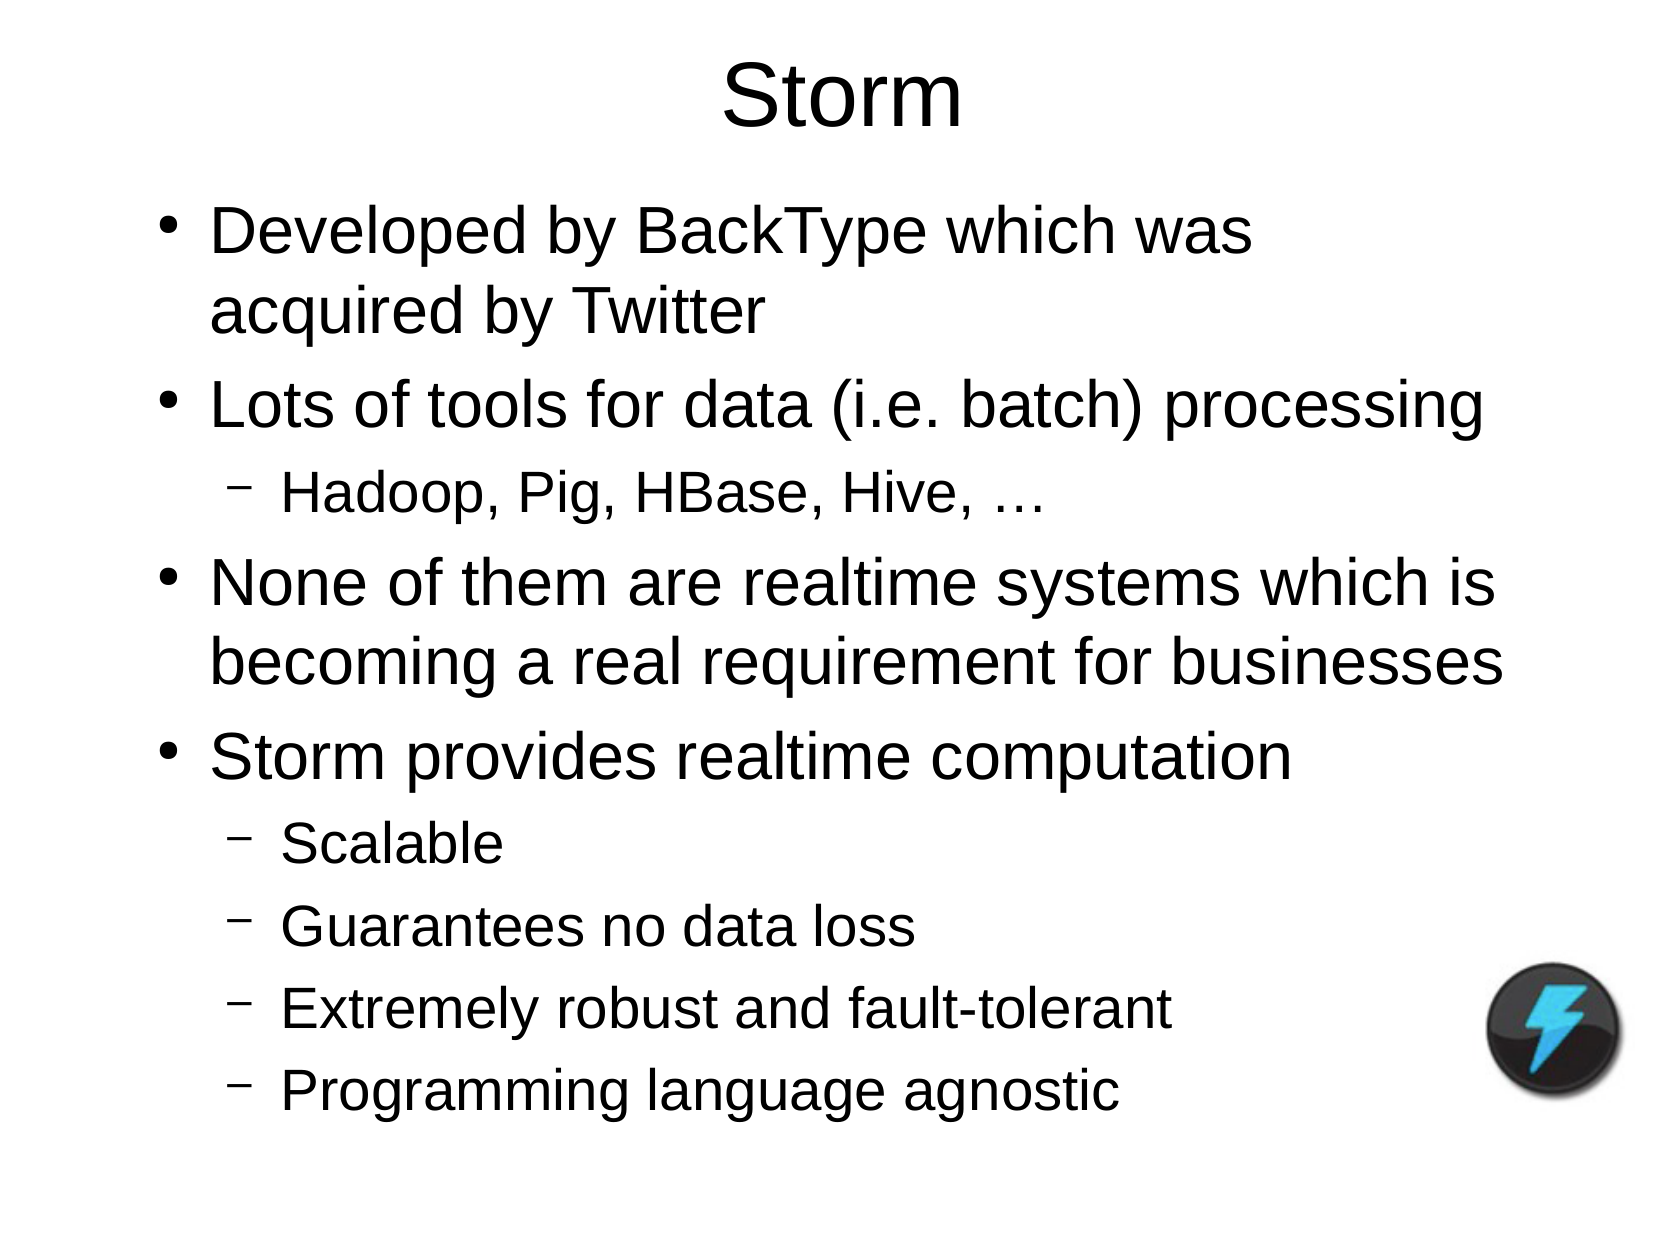

# Storm
Developed by BackType which was acquired by Twitter
Lots of tools for data (i.e. batch) processing
Hadoop, Pig, HBase, Hive, …
None of them are realtime systems which is becoming a real requirement for businesses
Storm provides realtime computation
Scalable
Guarantees no data loss
Extremely robust and fault-tolerant
Programming language agnostic